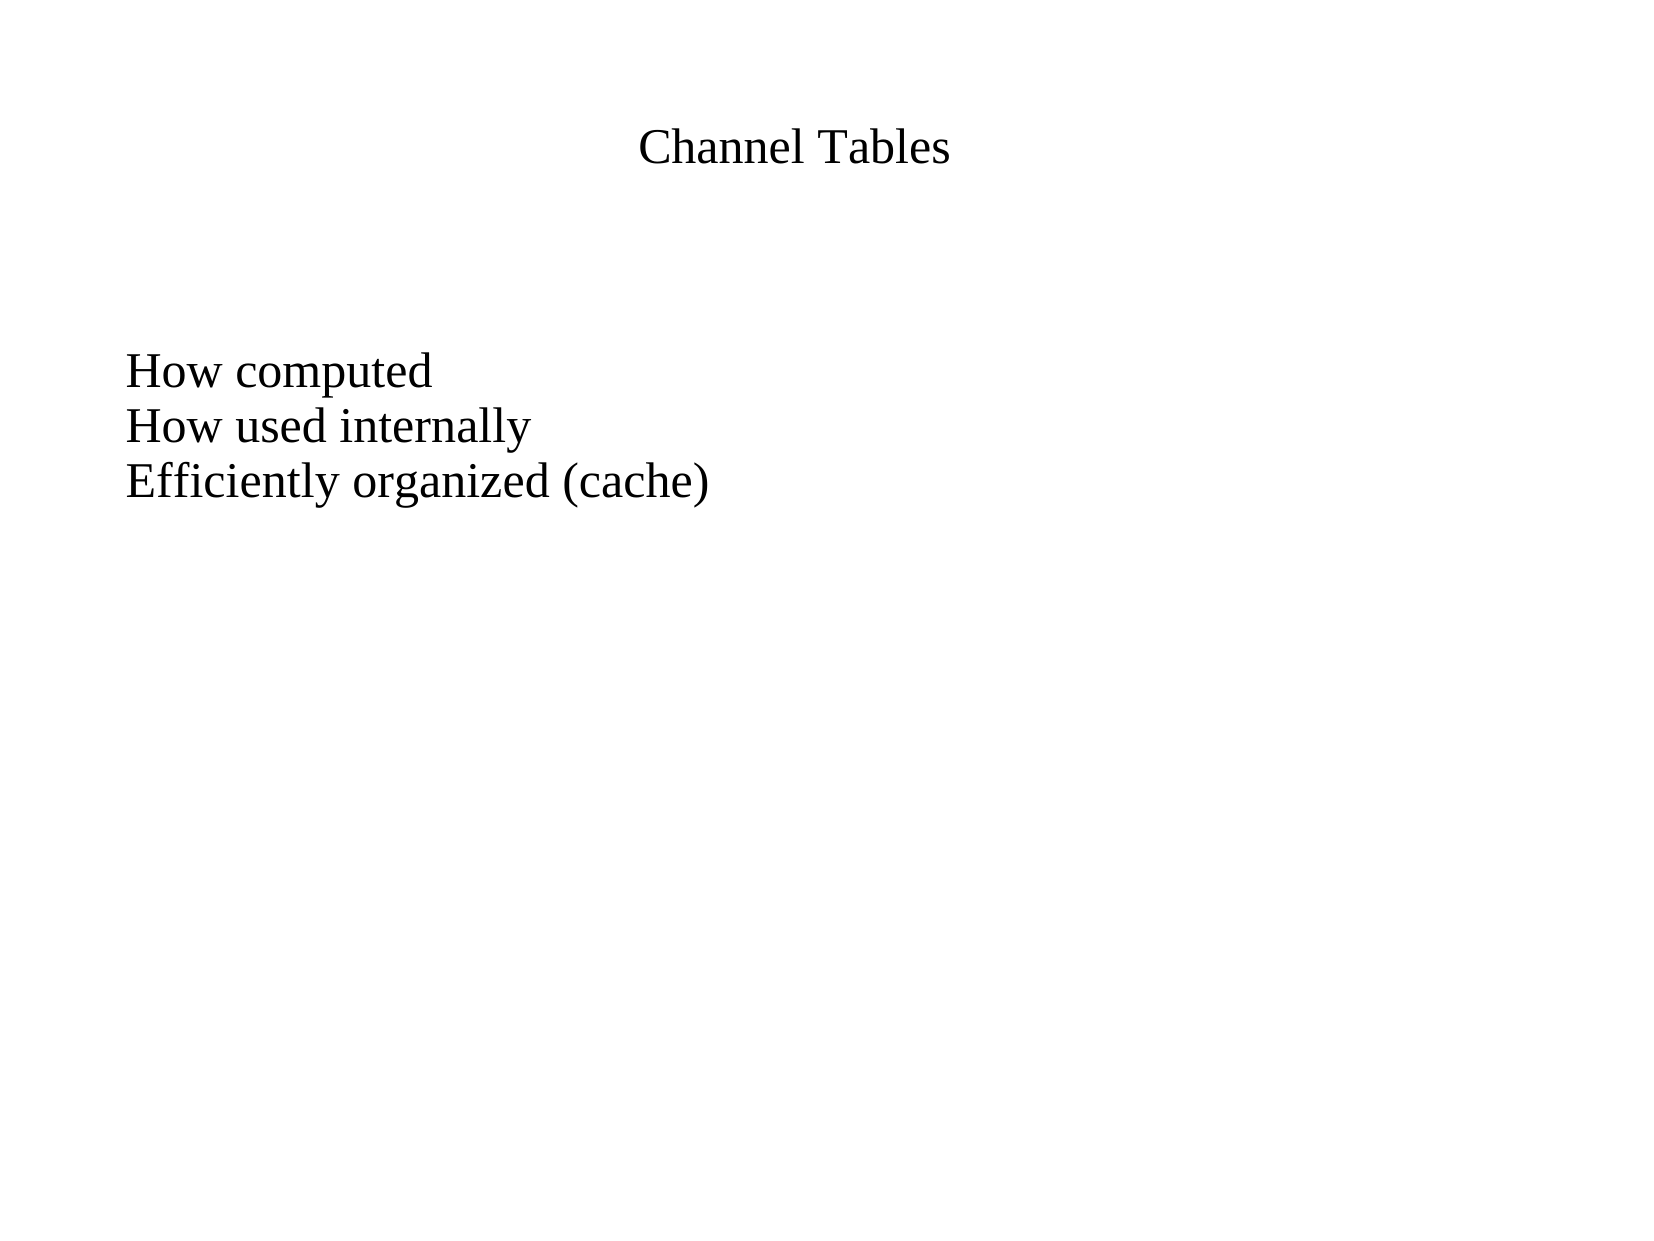

Channel Tables
How computed
How used internally
Efficiently organized (cache)